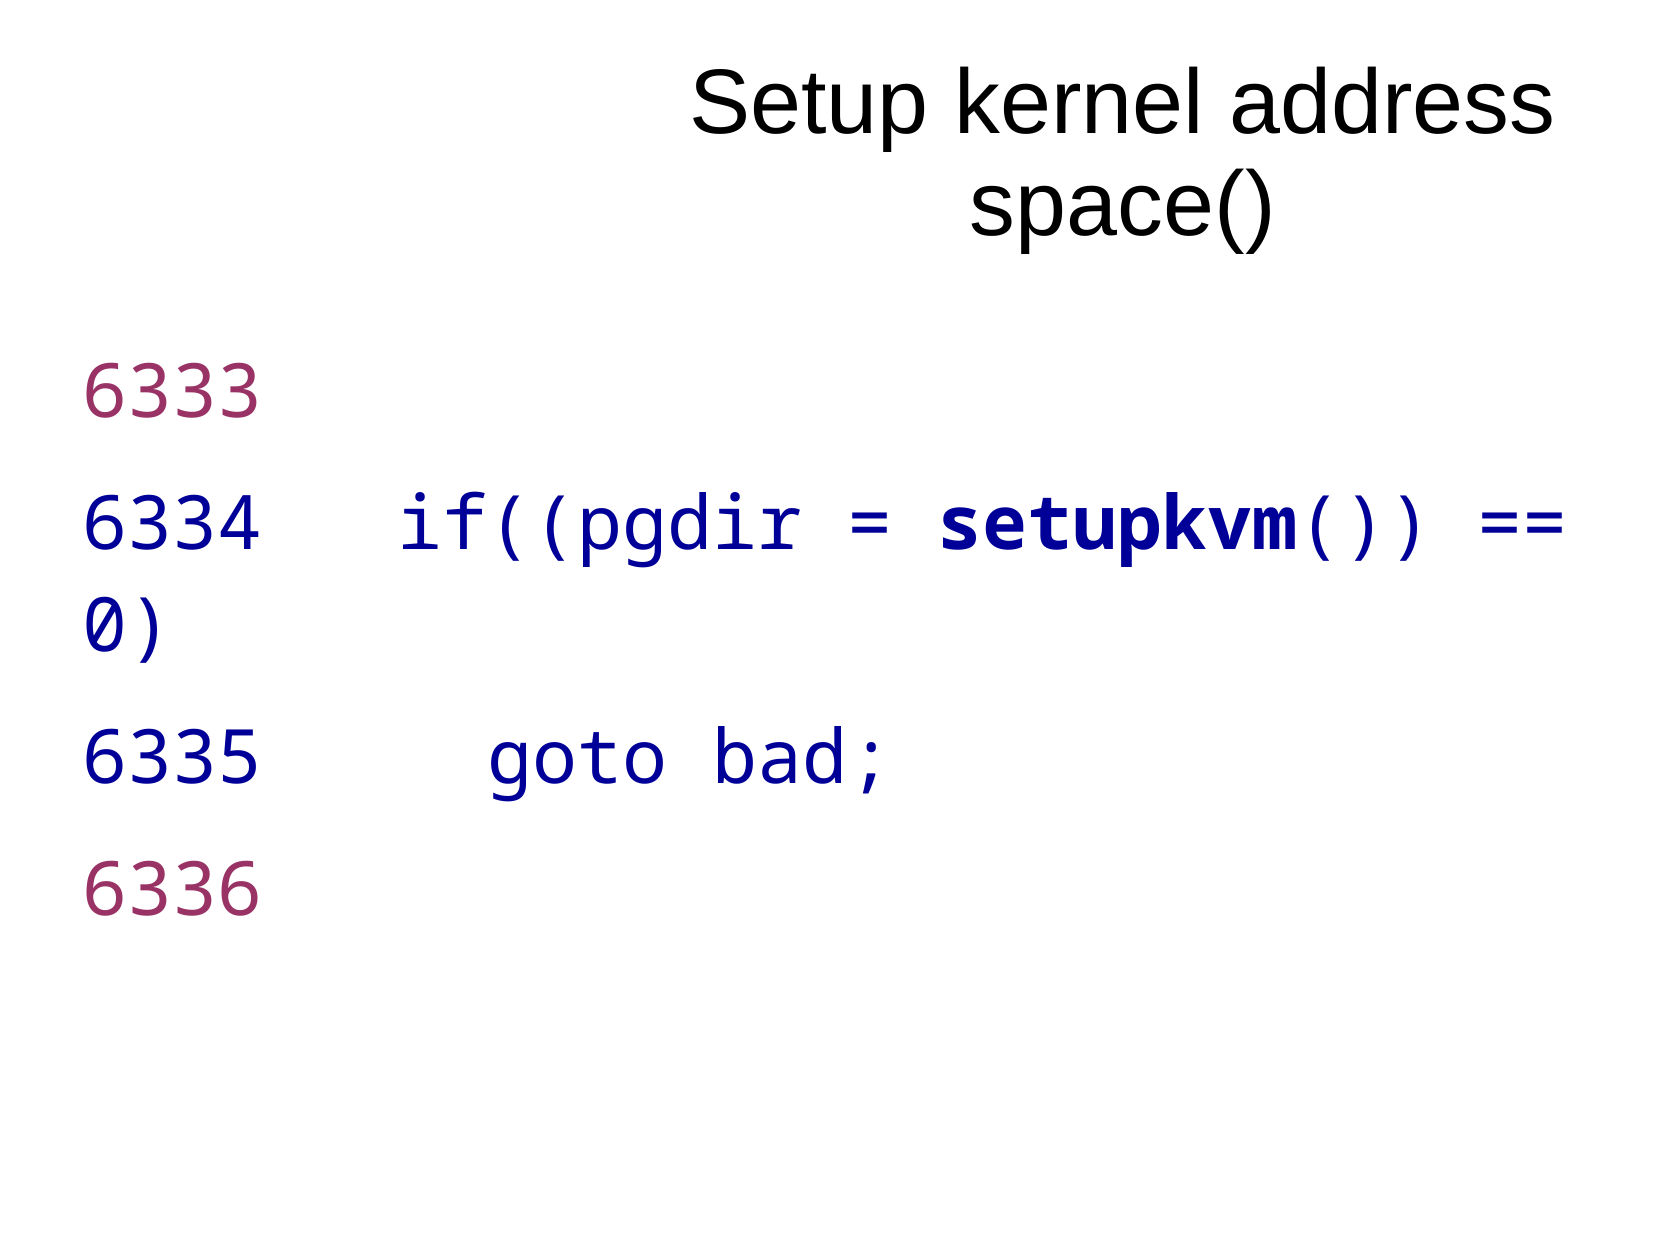

Setup kernel address space()
# 6333
6334 if((pgdir = setupkvm()) == 0)
6335 goto bad;
6336